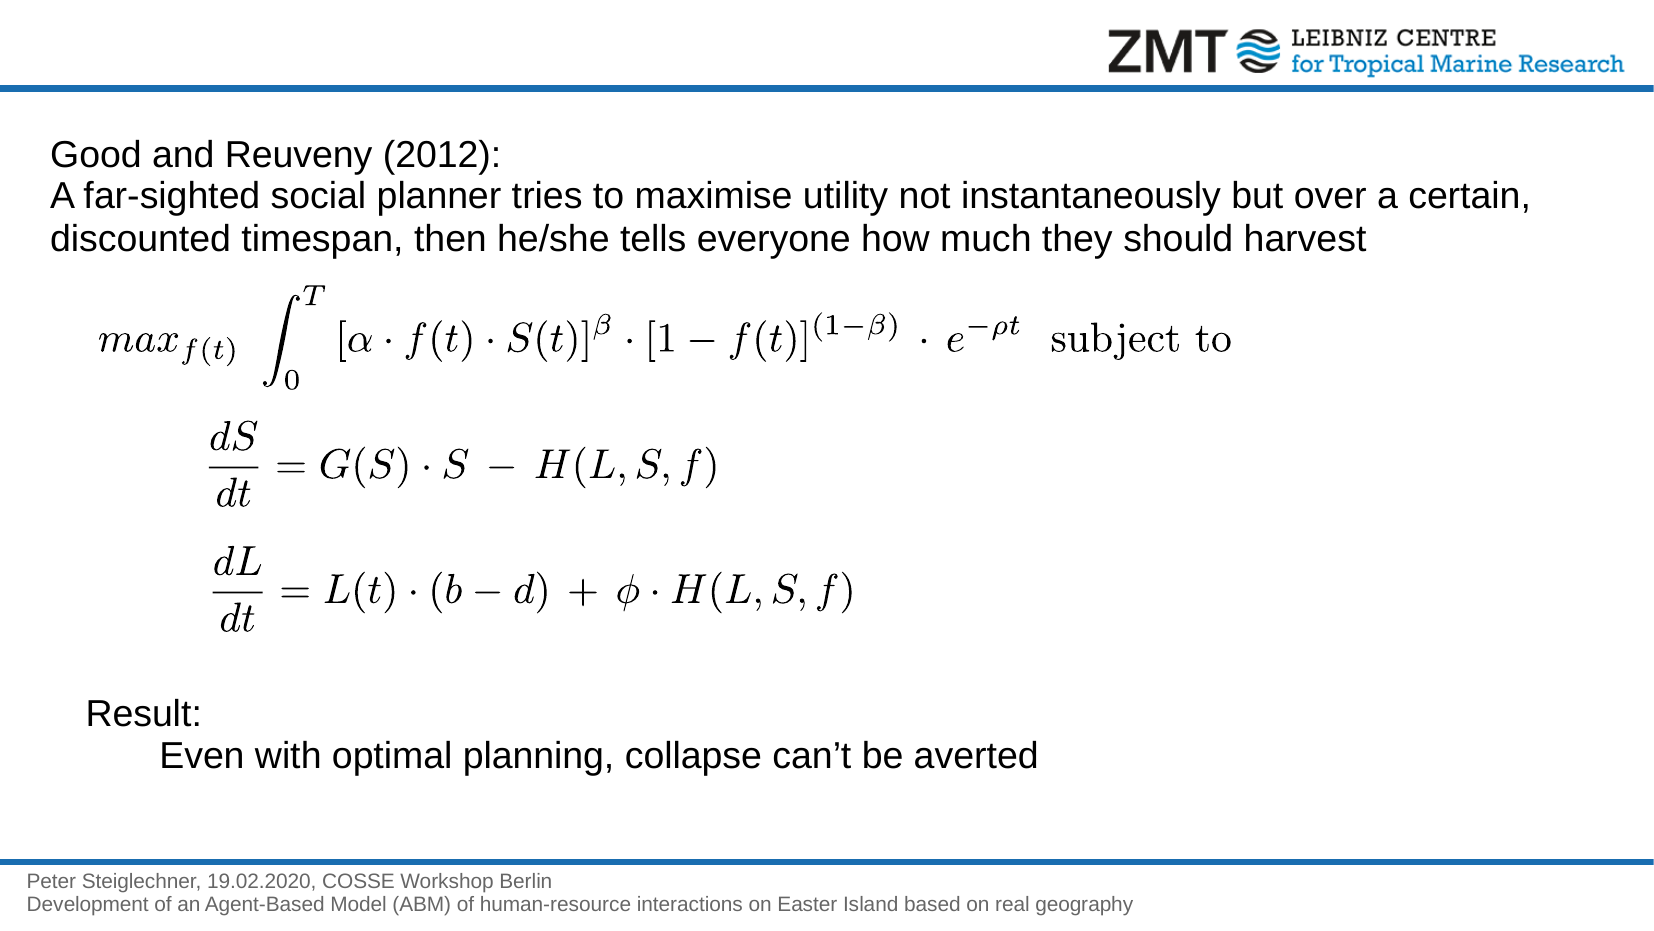

Good and Reuveny (2012):
A far-sighted social planner tries to maximise utility not instantaneously but over a certain, discounted timespan, then he/she tells everyone how much they should harvest
Result:
	Even with optimal planning, collapse can’t be averted